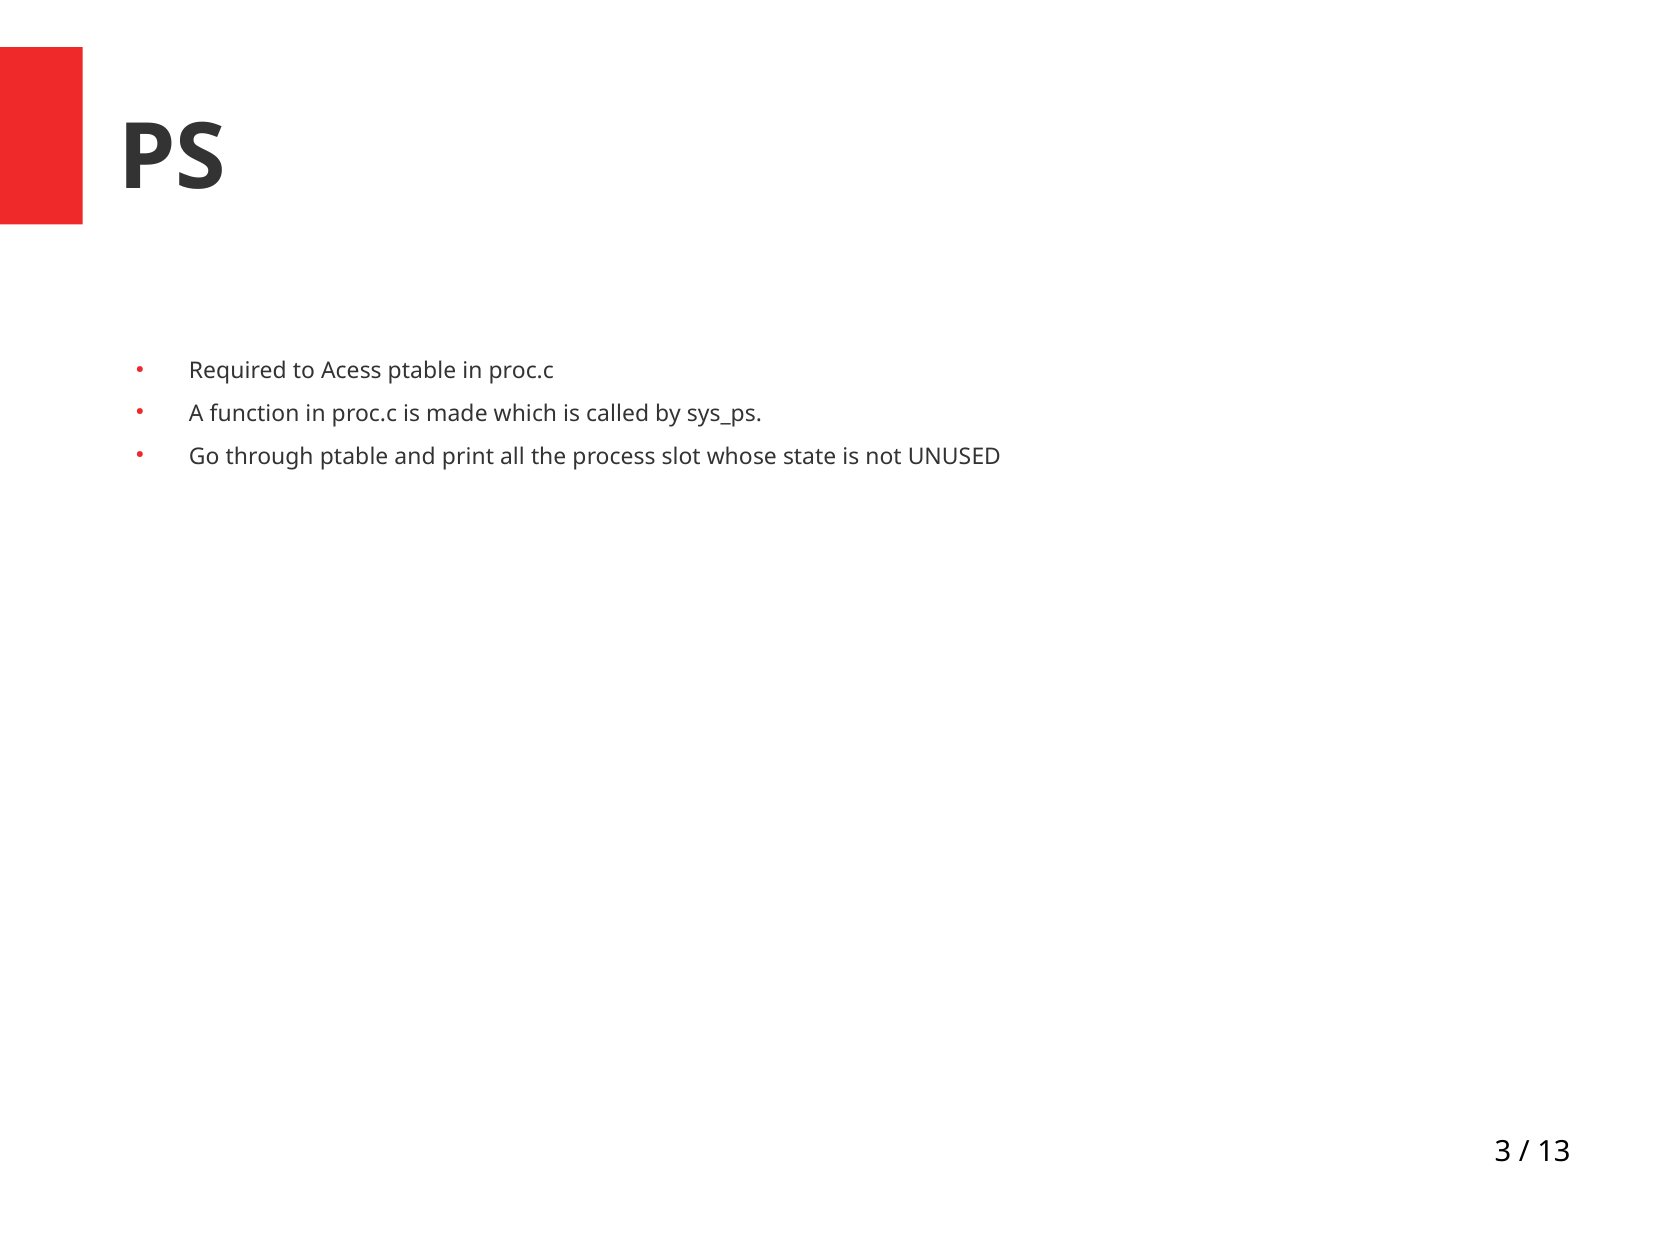

# PS
Required to Acess ptable in proc.c
A function in proc.c is made which is called by sys_ps.
Go through ptable and print all the process slot whose state is not UNUSED
3